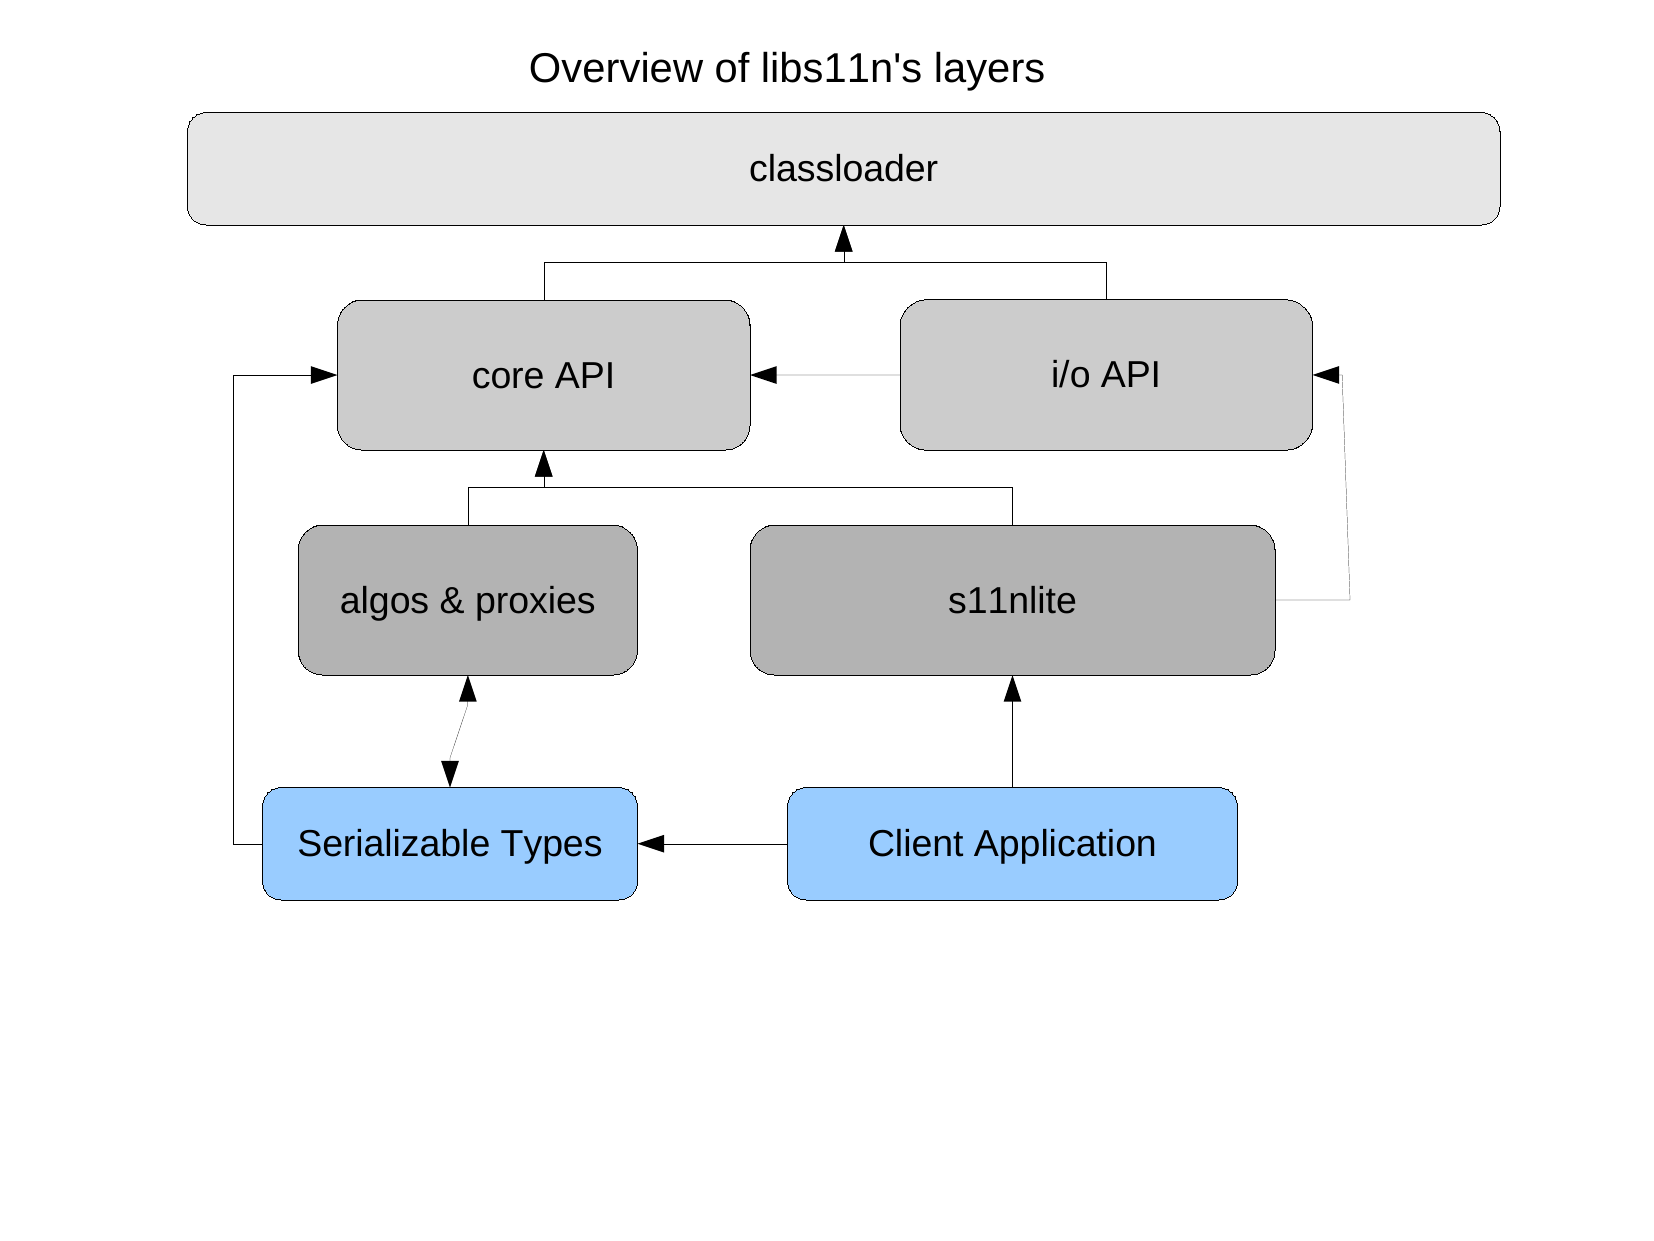

Overview of libs11n's layers
classloader
i/o API
core API
algos & proxies
s11nlite
Serializable Types
Client Application